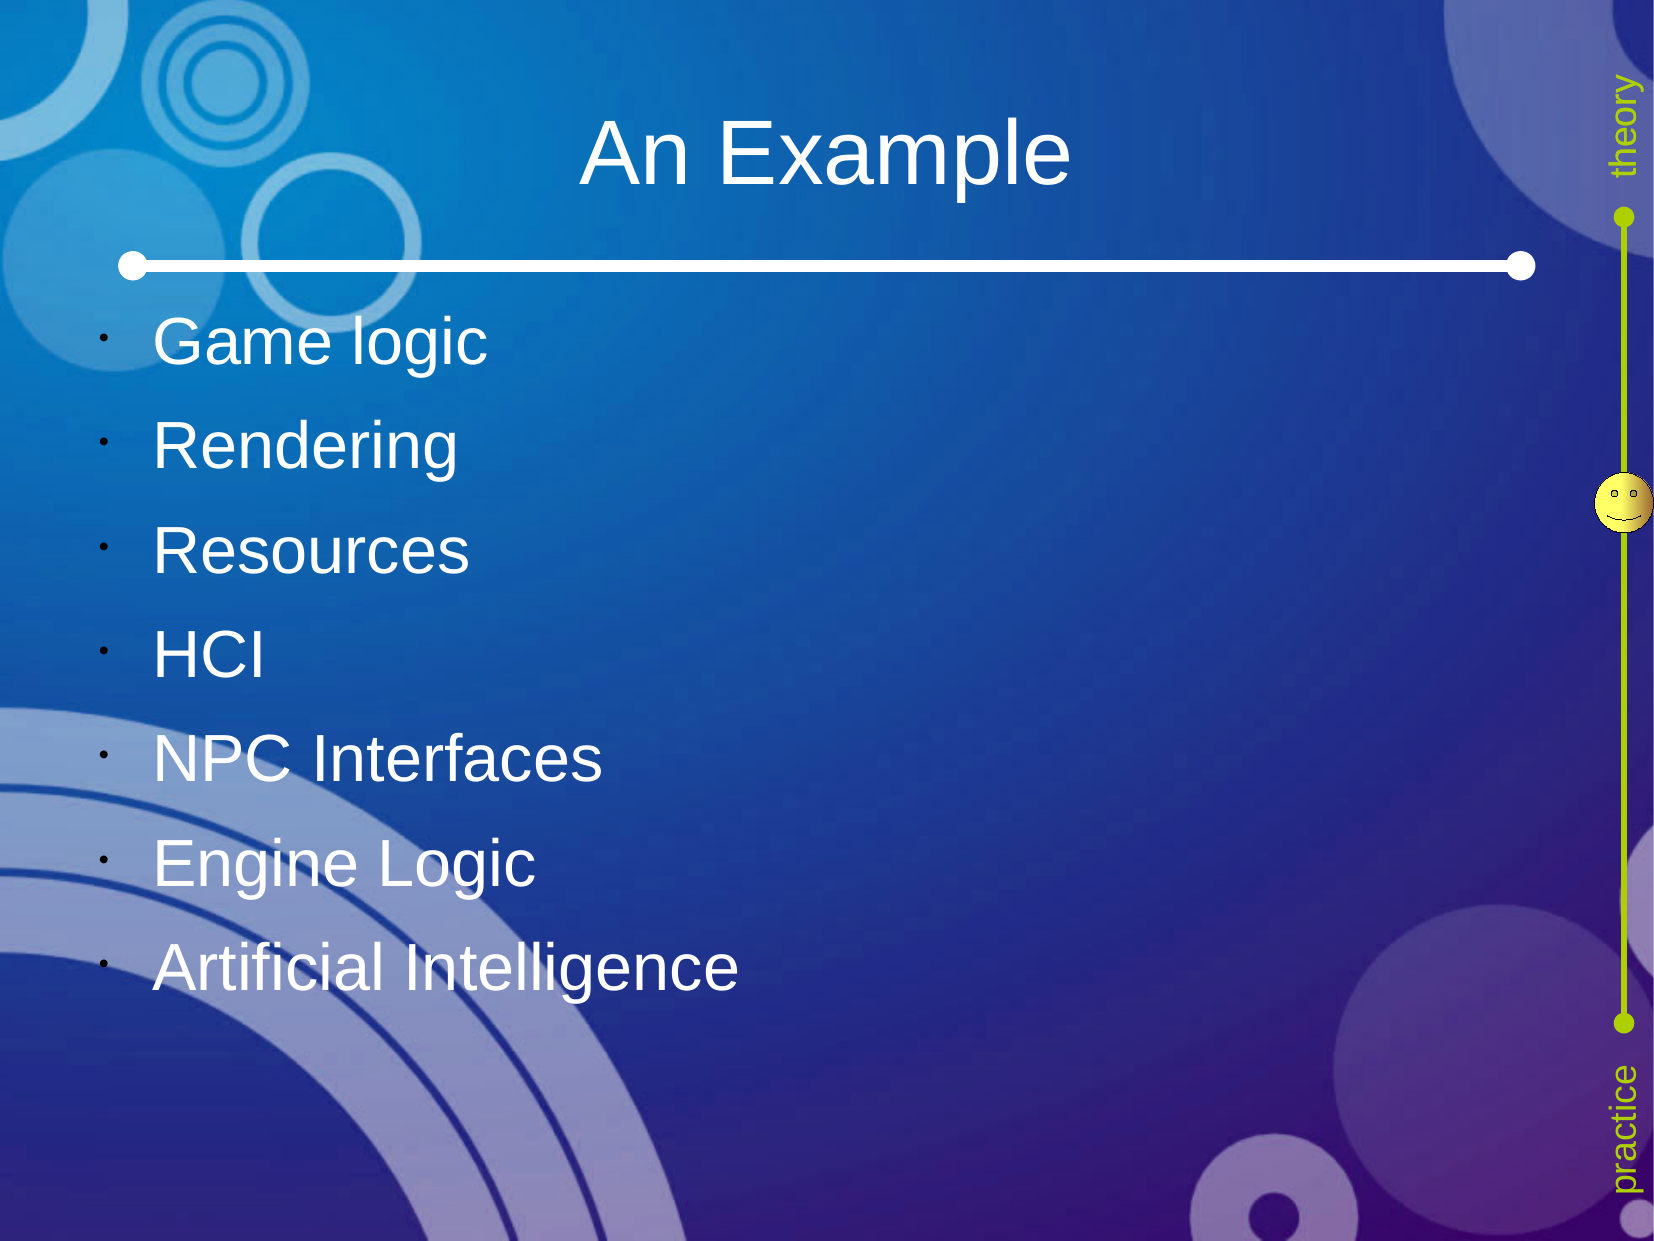

# An Example
Game logic
Rendering
Resources
HCI
NPC Interfaces
Engine Logic
Artificial Intelligence